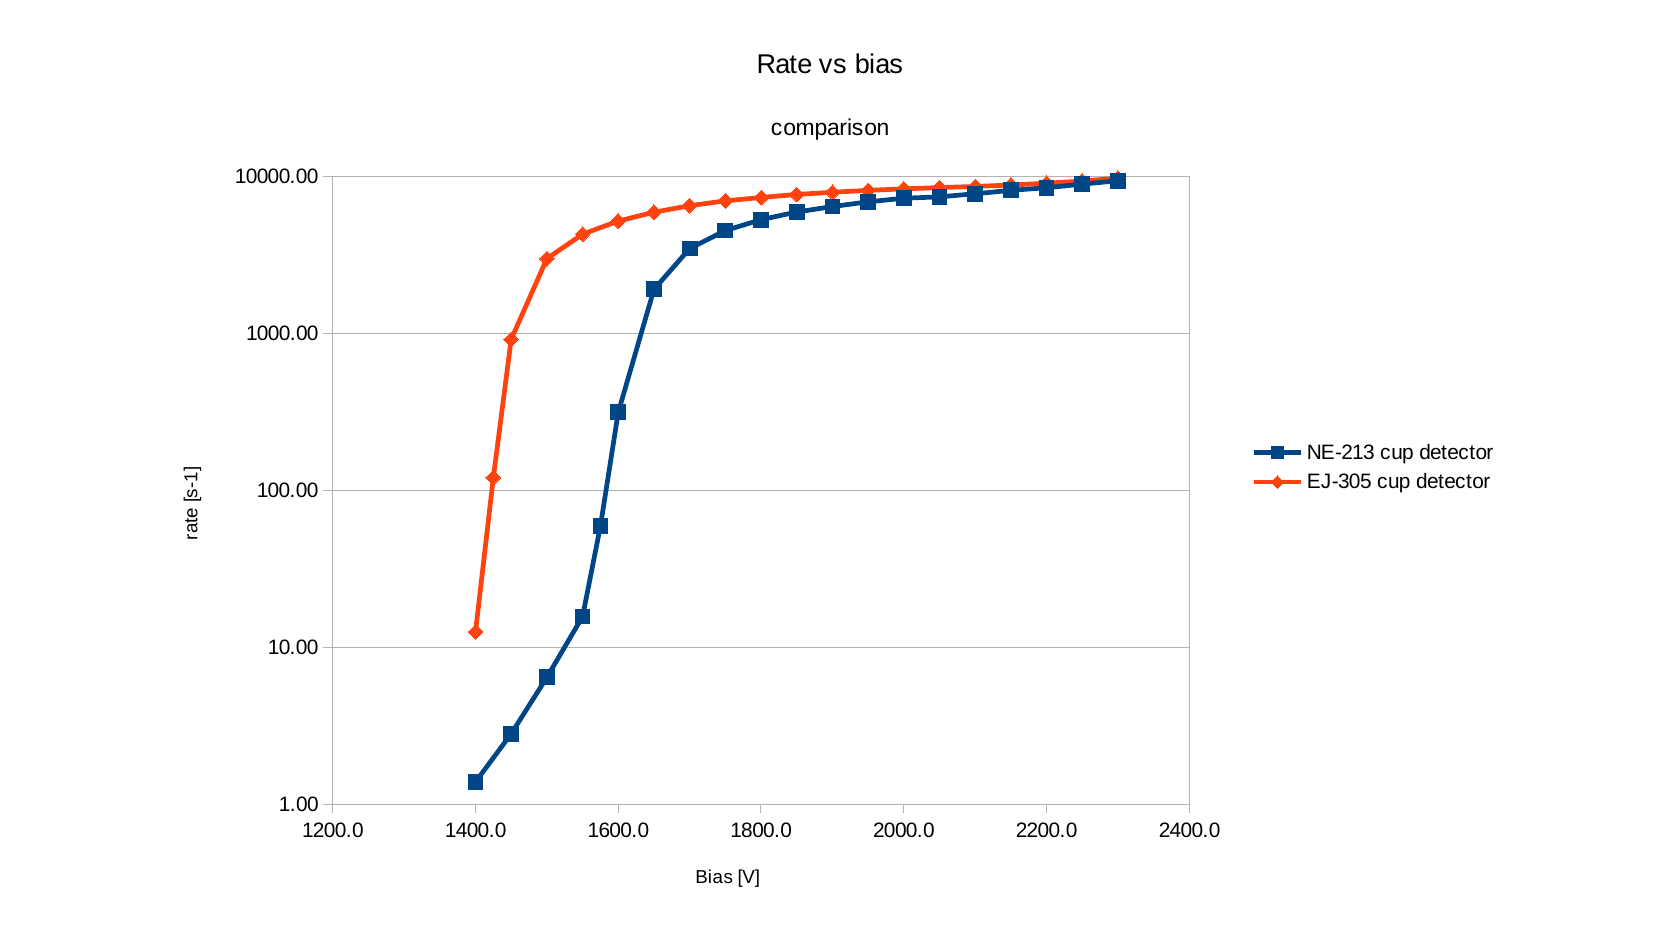

### Chart: Rate vs bias
comparison
| Category | NE-213 cup detector | EJ-305 cup detector |
|---|---|---|#